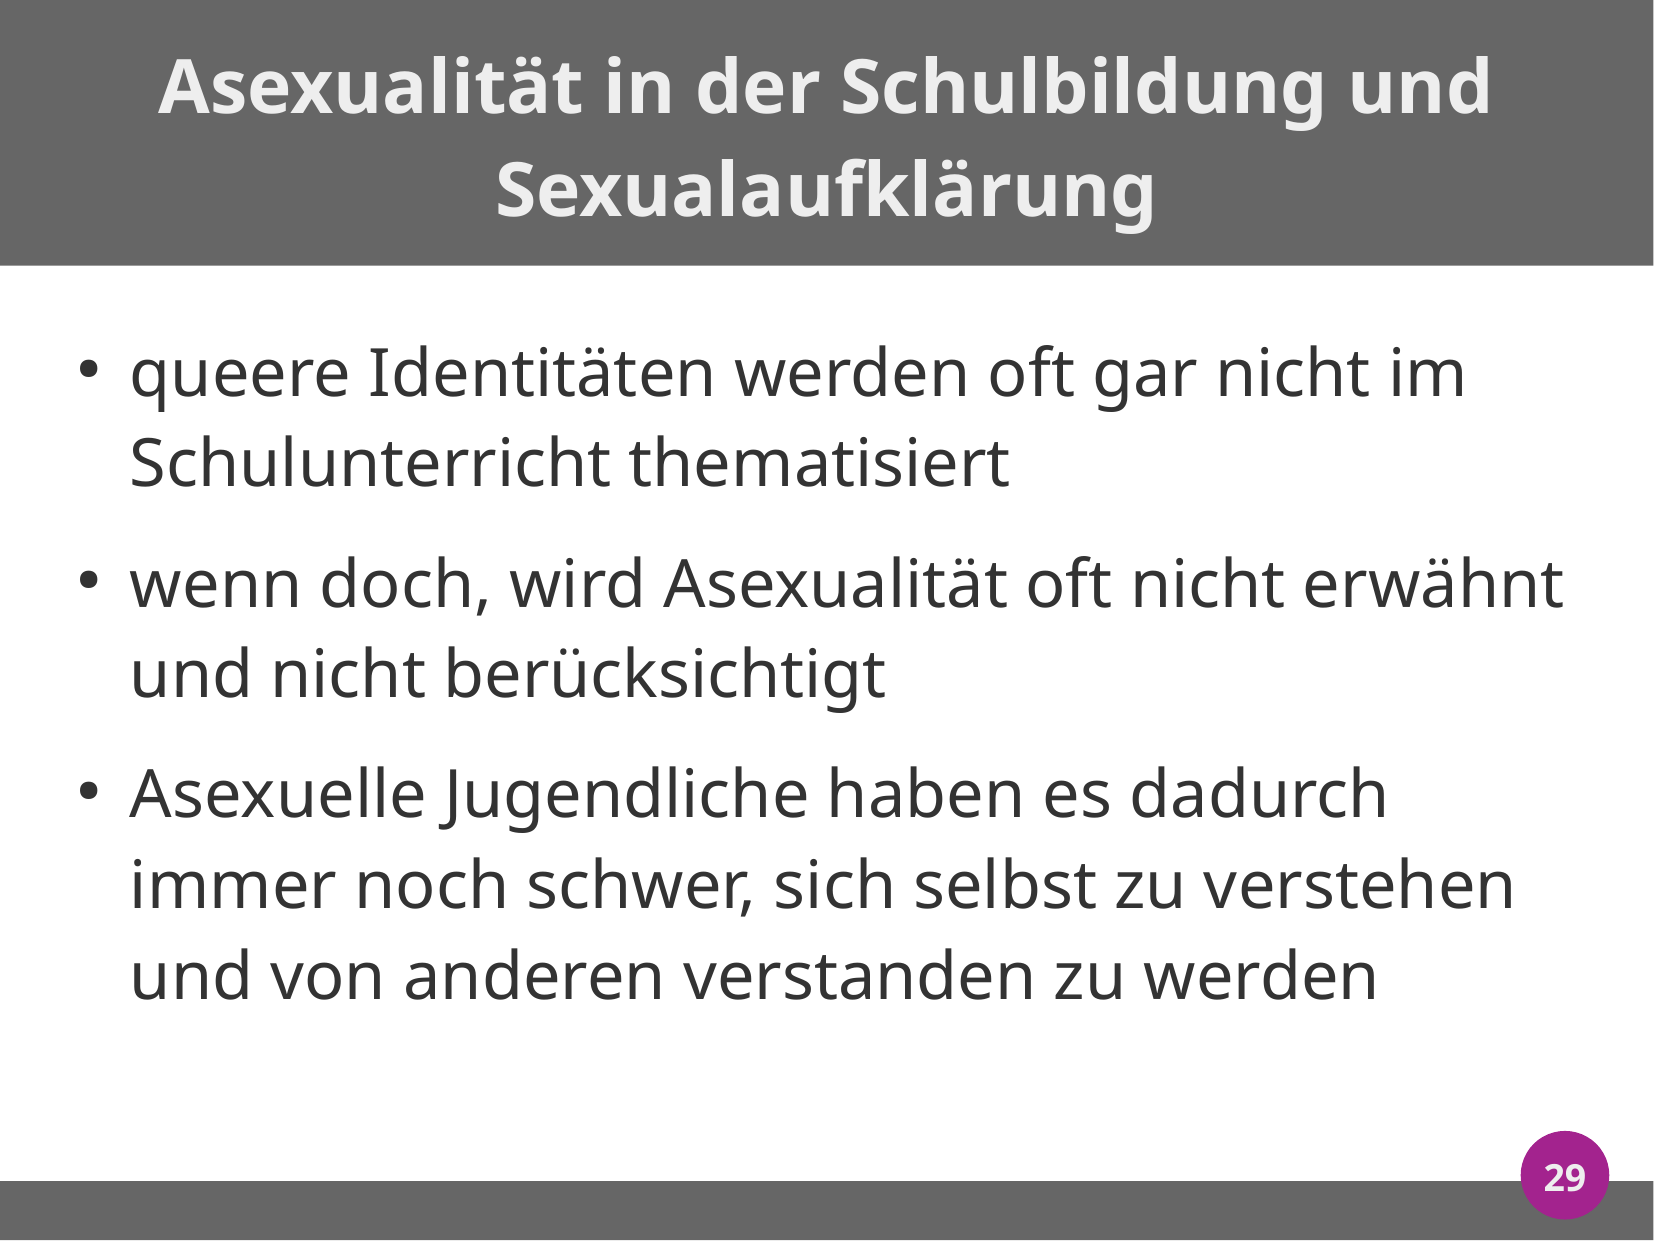

# Asexualität in der Schulbildung und Sexualaufklärung
queere Identitäten werden oft gar nicht im Schulunterricht thematisiert
wenn doch, wird Asexualität oft nicht erwähnt und nicht berücksichtigt
Asexuelle Jugendliche haben es dadurch immer noch schwer, sich selbst zu verstehen und von anderen verstanden zu werden
29